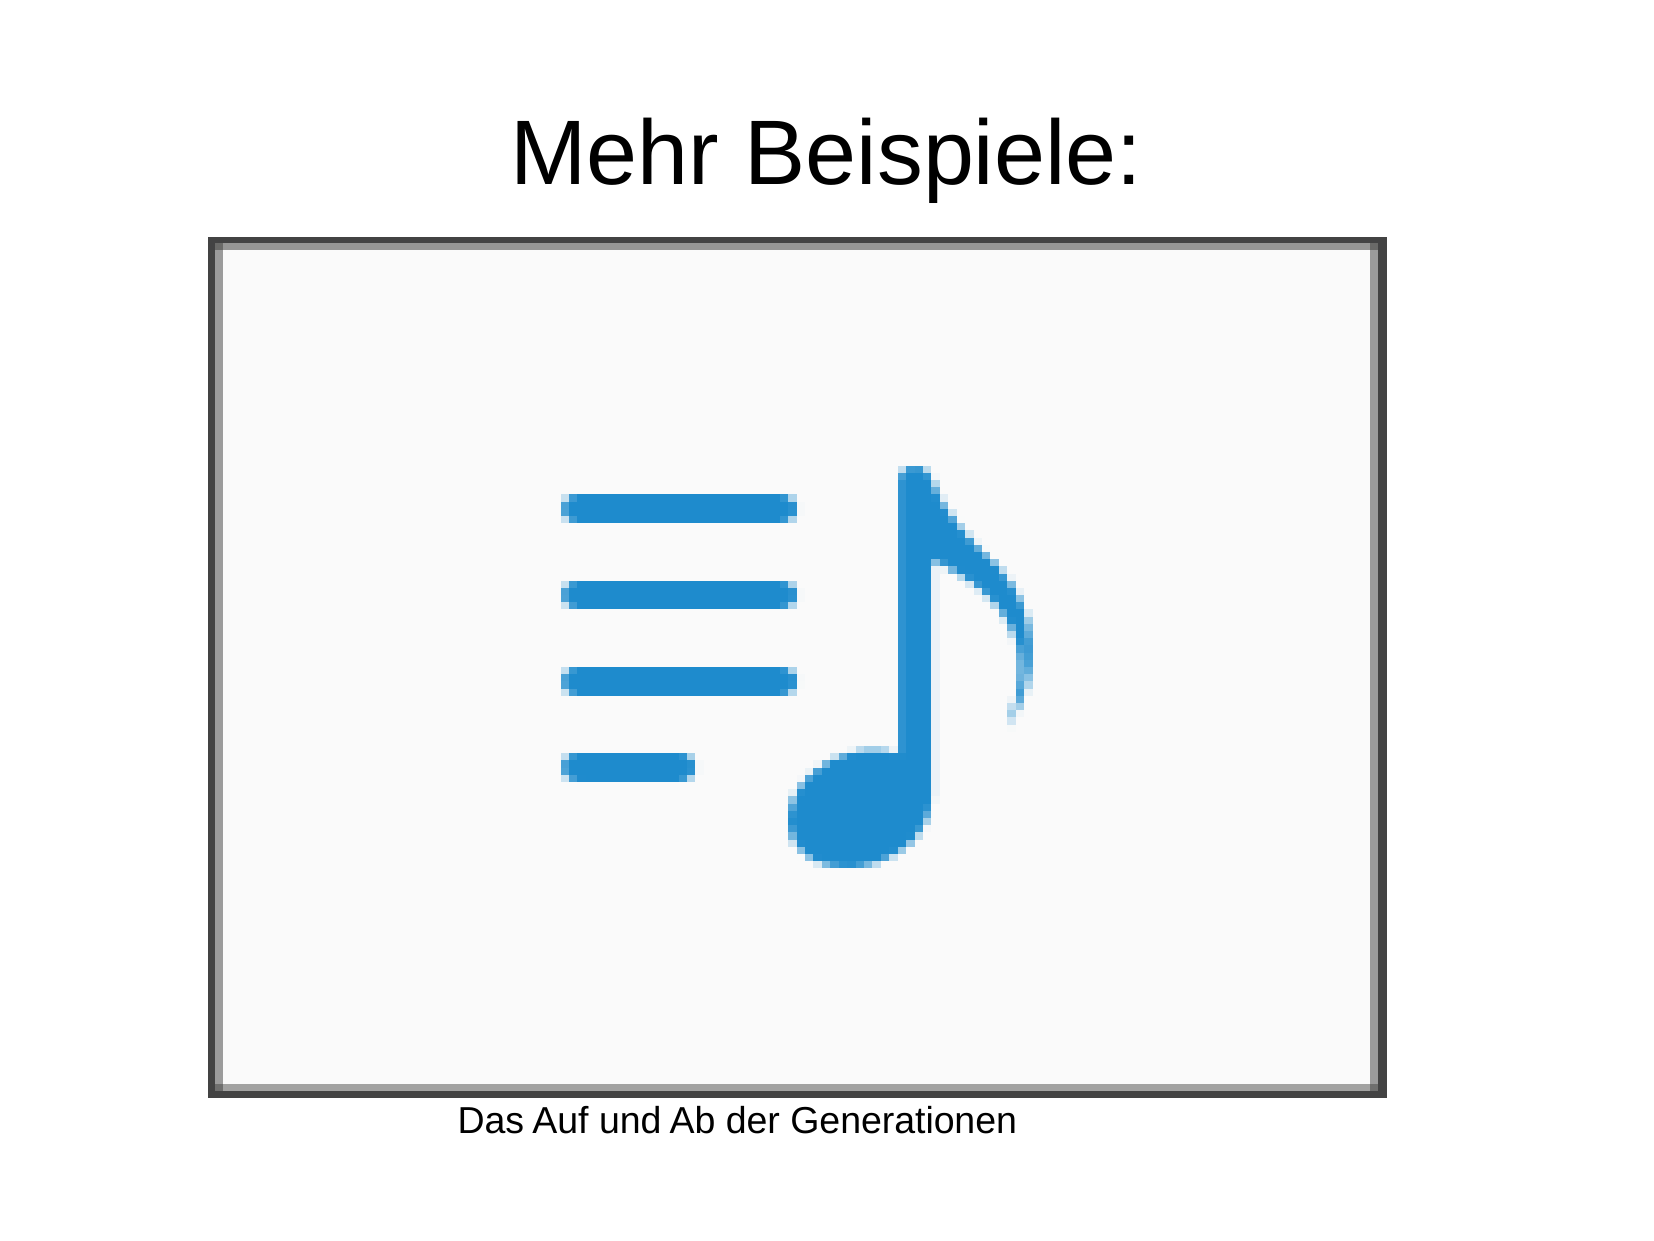

# Mehr Beispiele:
Das Auf und Ab der Generationen